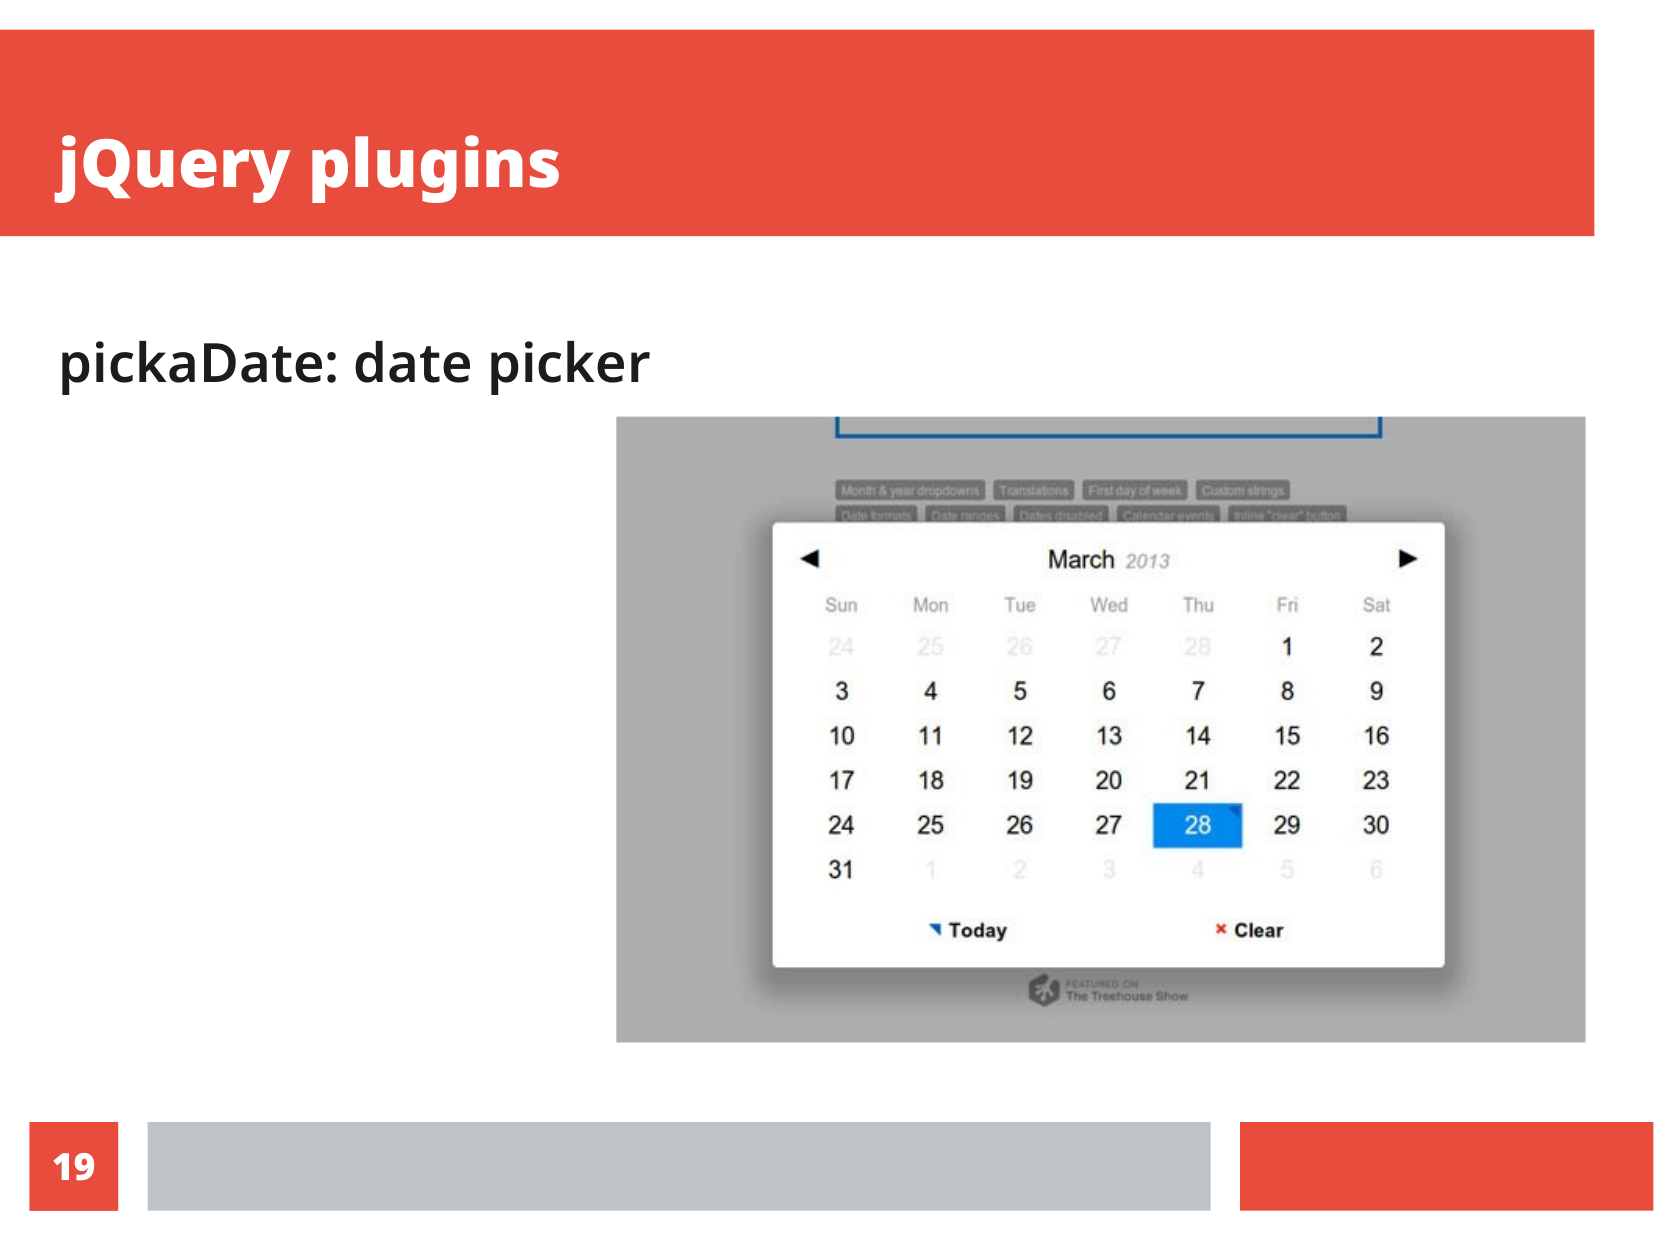

# jQuery plugins
pickaDate: date picker
19